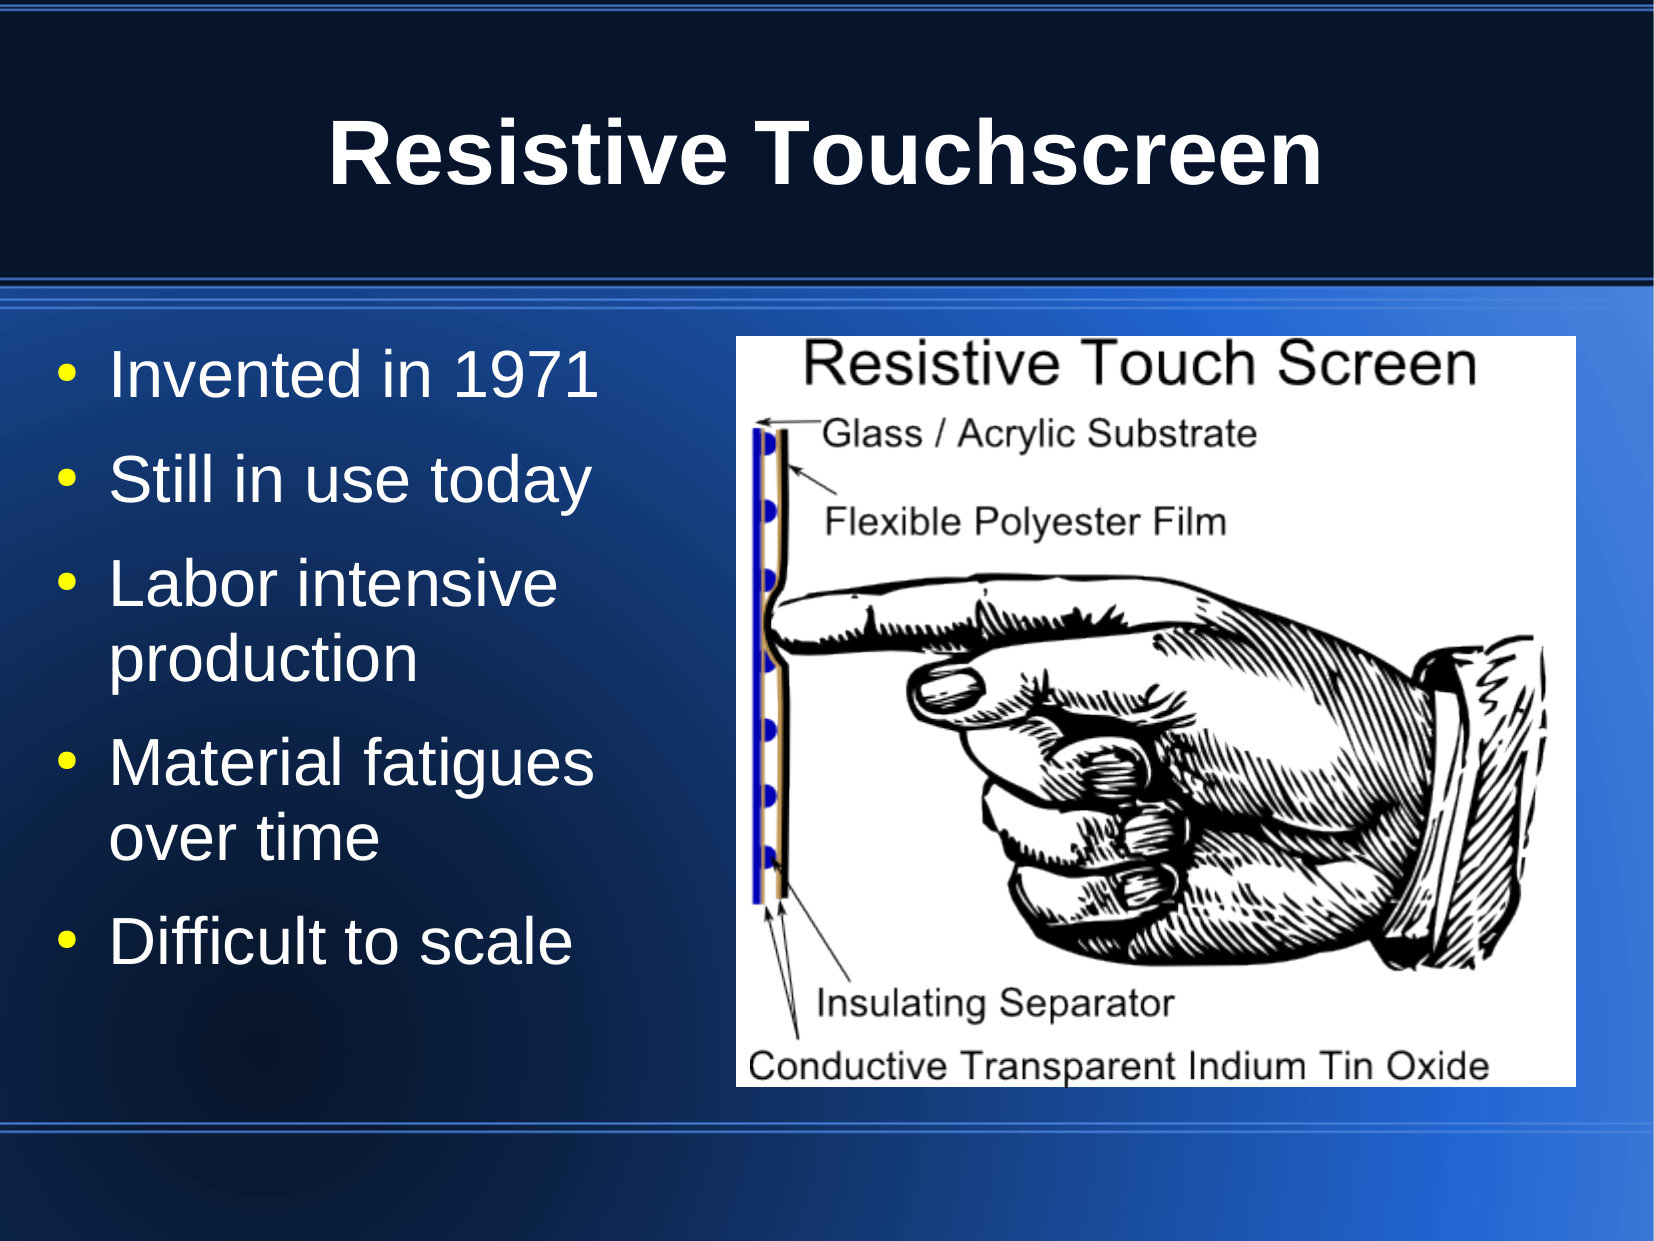

# Resistive Touchscreen
Invented in 1971
Still in use today
Labor intensive production
Material fatigues over time
Difficult to scale